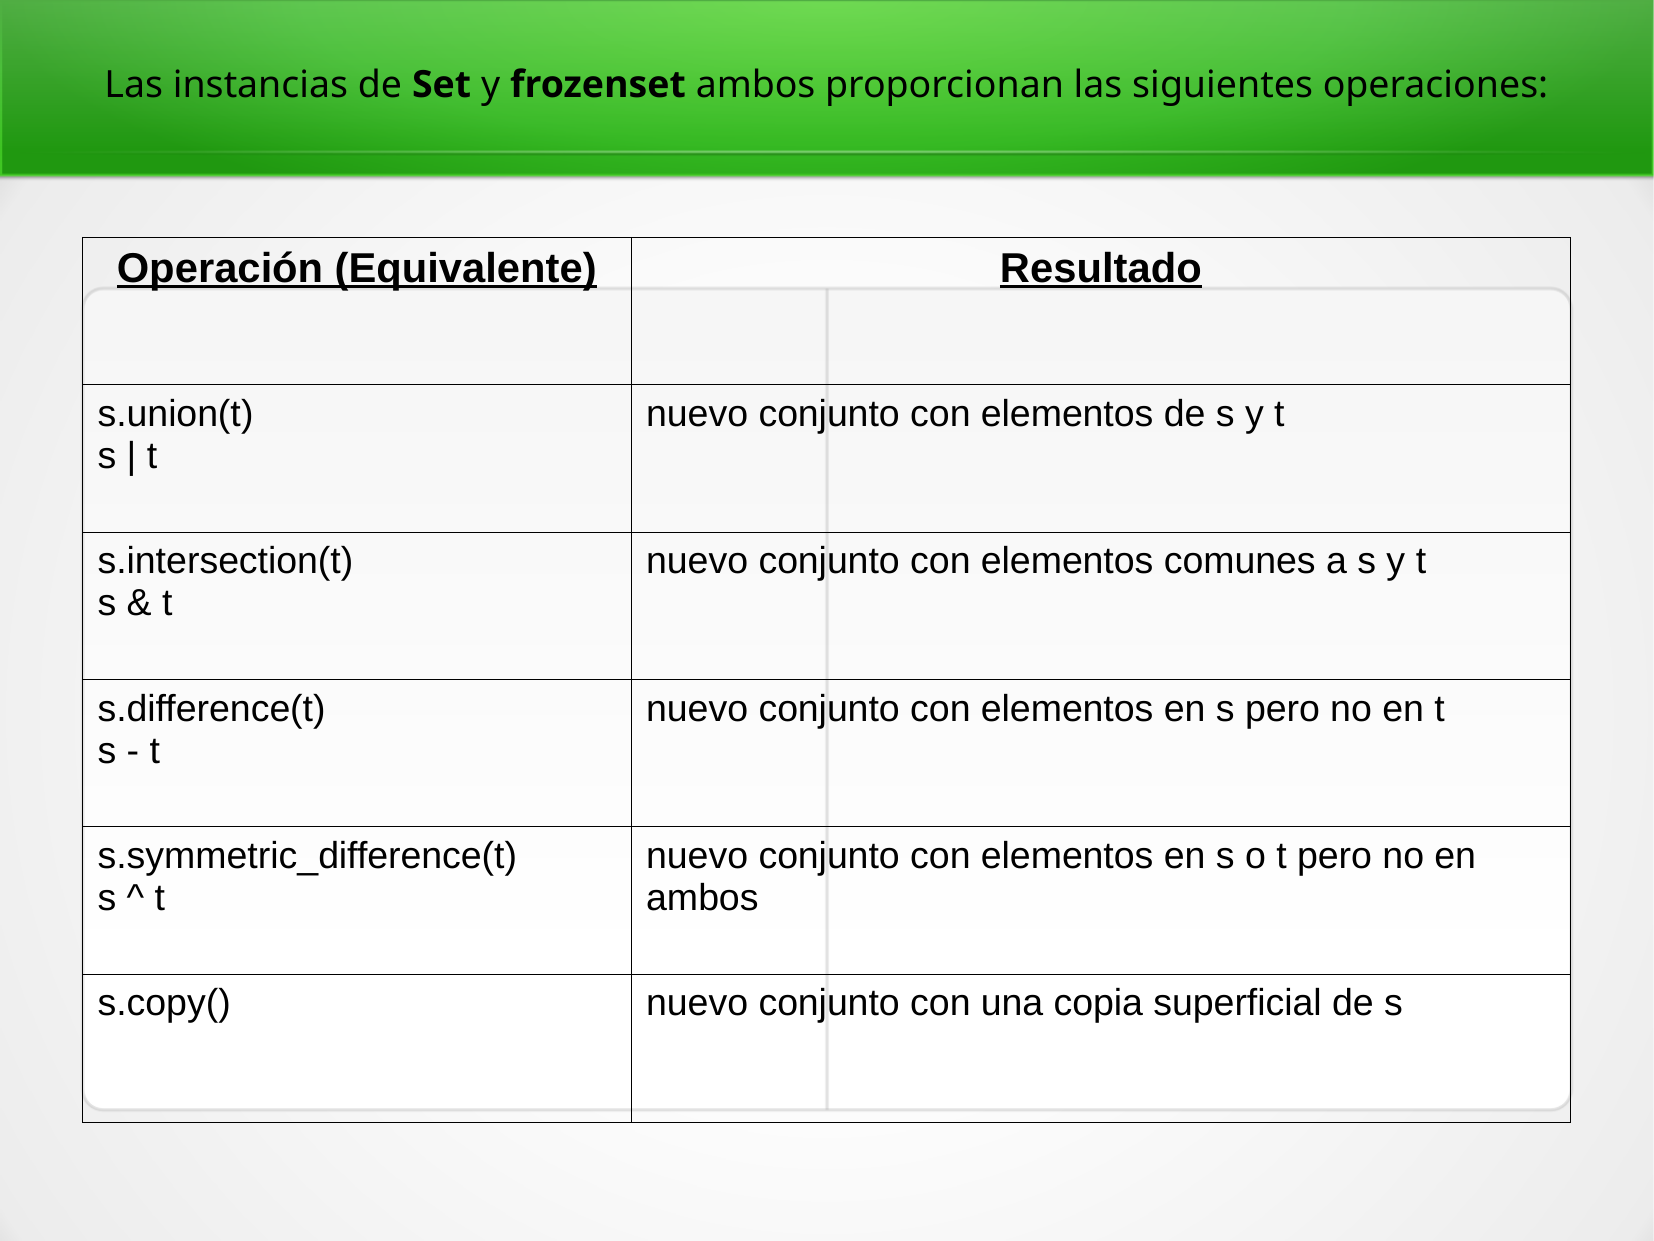

# Las instancias de Set y frozenset ambos proporcionan las siguientes operaciones:
| Operación (Equivalente) | Resultado |
| --- | --- |
| s.union(t) s | t | nuevo conjunto con elementos de s y t |
| s.intersection(t) s & t | nuevo conjunto con elementos comunes a s y t |
| s.difference(t) s - t | nuevo conjunto con elementos en s pero no en t |
| s.symmetric\_difference(t) s ^ t | nuevo conjunto con elementos en s o t pero no en ambos |
| s.copy() | nuevo conjunto con una copia superficial de s |